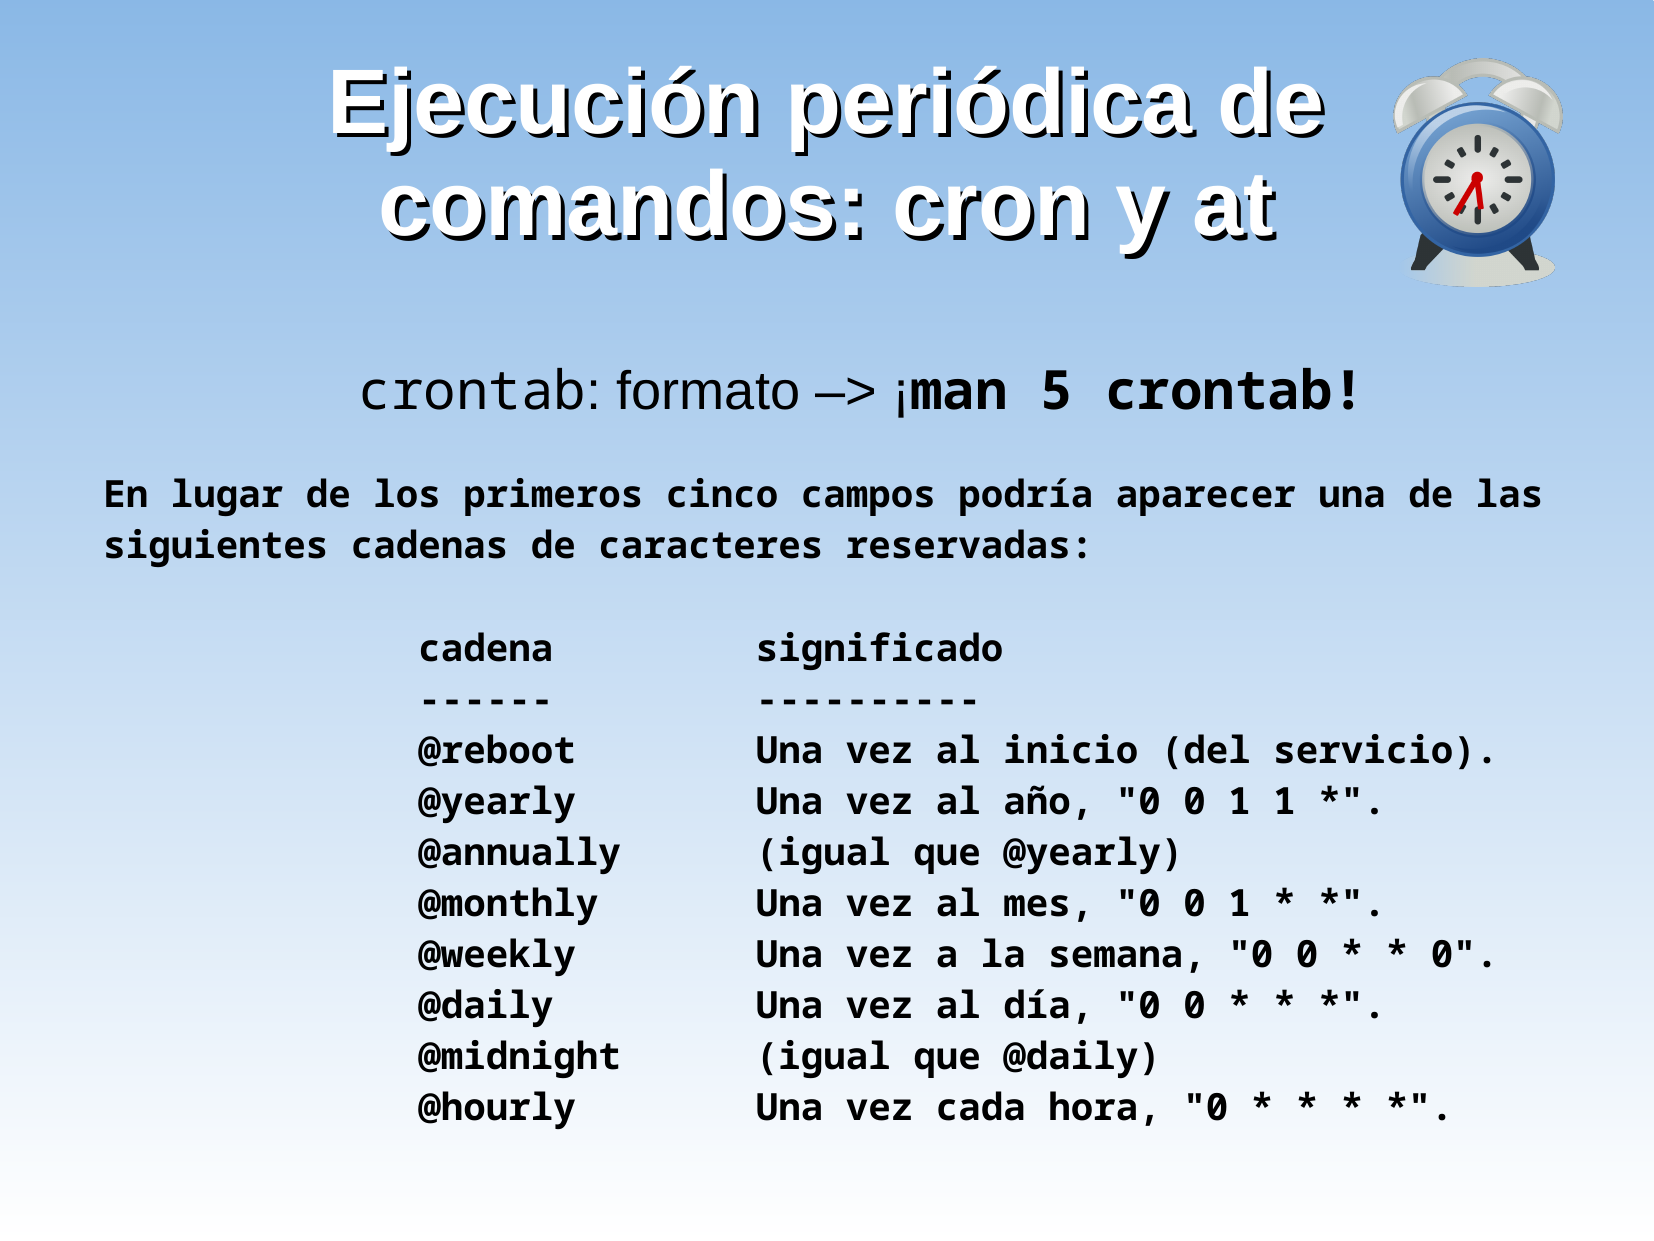

# Ejecución periódica de comandos: cron y at
crontab: formato –> ¡man 5 crontab!
En lugar de los primeros cinco campos podría aparecer una de las siguientes cadenas de caracteres reservadas:
 cadena significado
 ------ ----------
 @reboot Una vez al inicio (del servicio).
 @yearly Una vez al año, "0 0 1 1 *".
 @annually (igual que @yearly)
 @monthly Una vez al mes, "0 0 1 * *".
 @weekly Una vez a la semana, "0 0 * * 0".
 @daily Una vez al día, "0 0 * * *".
 @midnight (igual que @daily)
 @hourly Una vez cada hora, "0 * * * *".